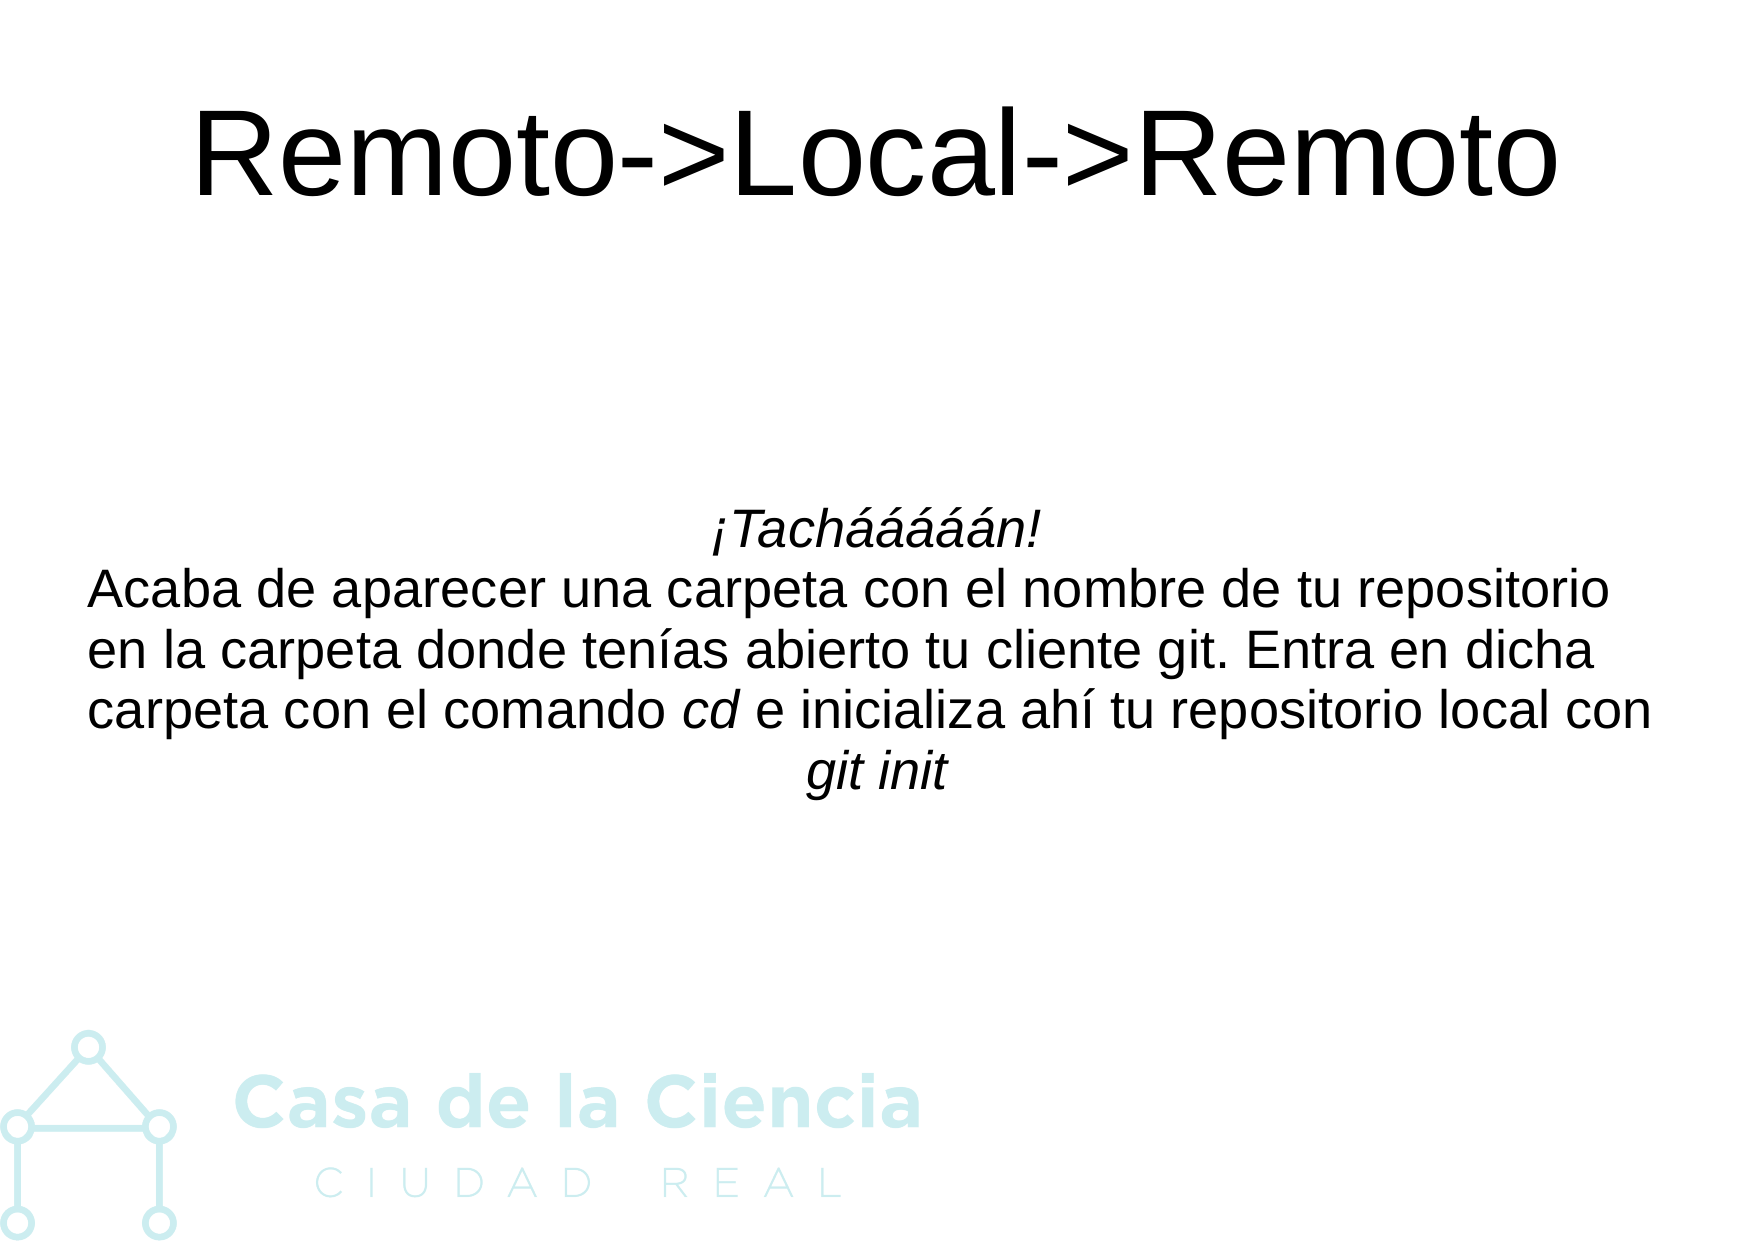

# Remoto->Local->Remoto
¡Tachááááán!
Acaba de aparecer una carpeta con el nombre de tu repositorio en la carpeta donde tenías abierto tu cliente git. Entra en dicha carpeta con el comando cd e inicializa ahí tu repositorio local con
git init